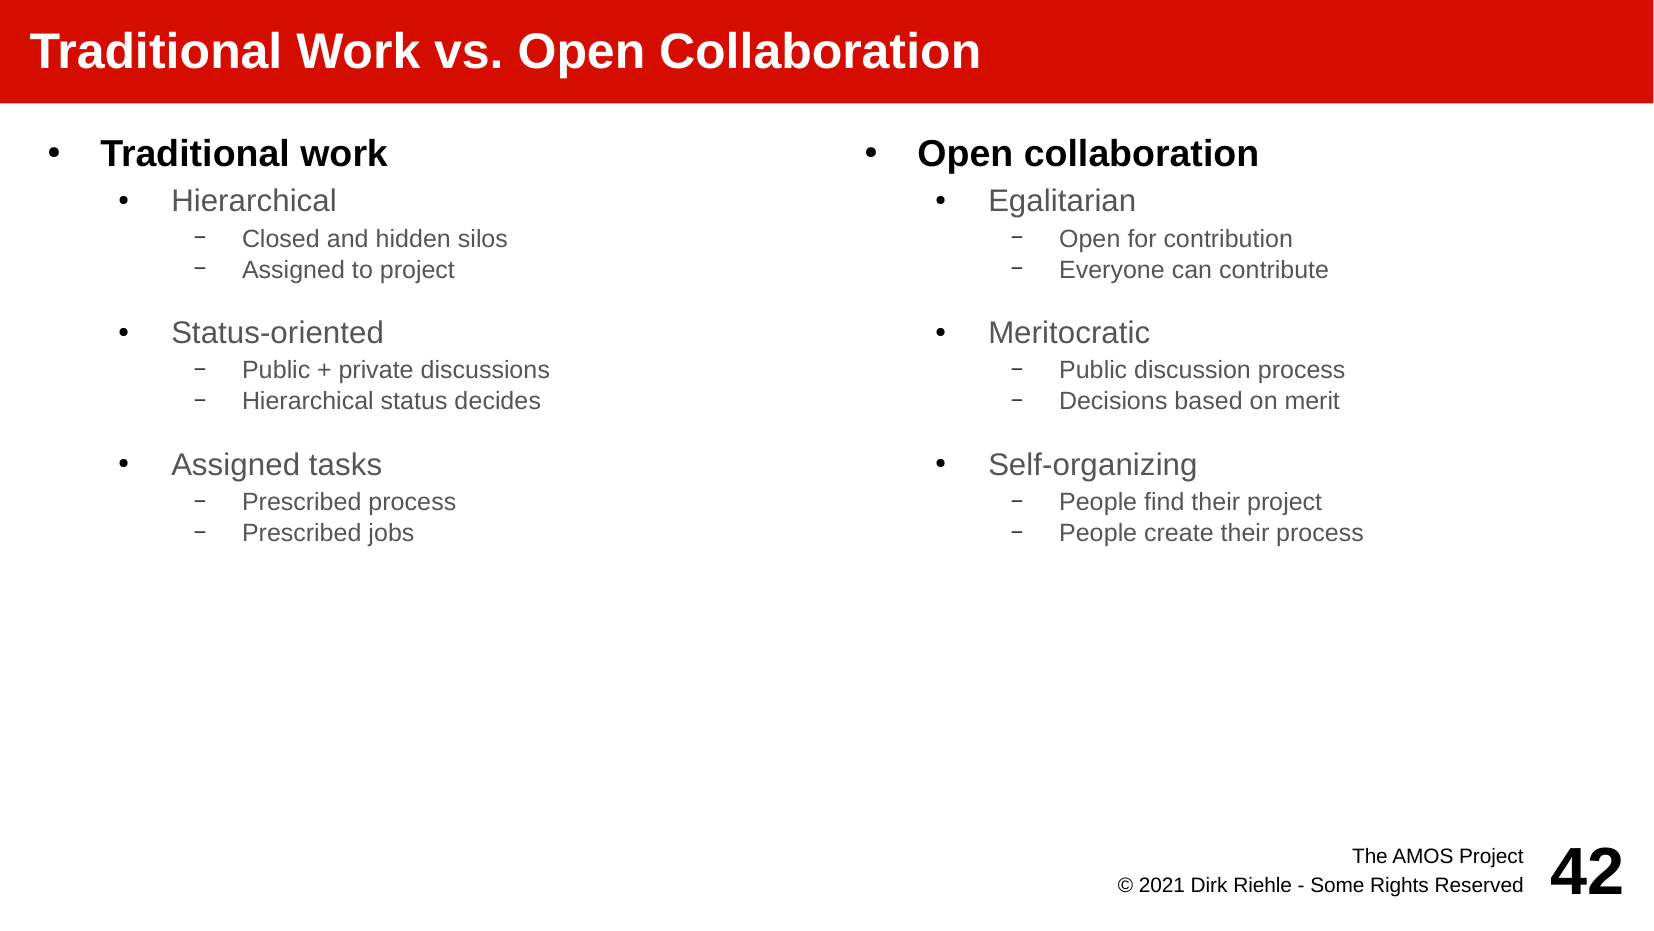

# Traditional Work vs. Open Collaboration
Traditional work
Hierarchical
Closed and hidden silos
Assigned to project
Status-oriented
Public + private discussions
Hierarchical status decides
Assigned tasks
Prescribed process
Prescribed jobs
Open collaboration
Egalitarian
Open for contribution
Everyone can contribute
Meritocratic
Public discussion process
Decisions based on merit
Self-organizing
People find their project
People create their process
The AMOS Project
42
© 2021 Dirk Riehle - Some Rights Reserved